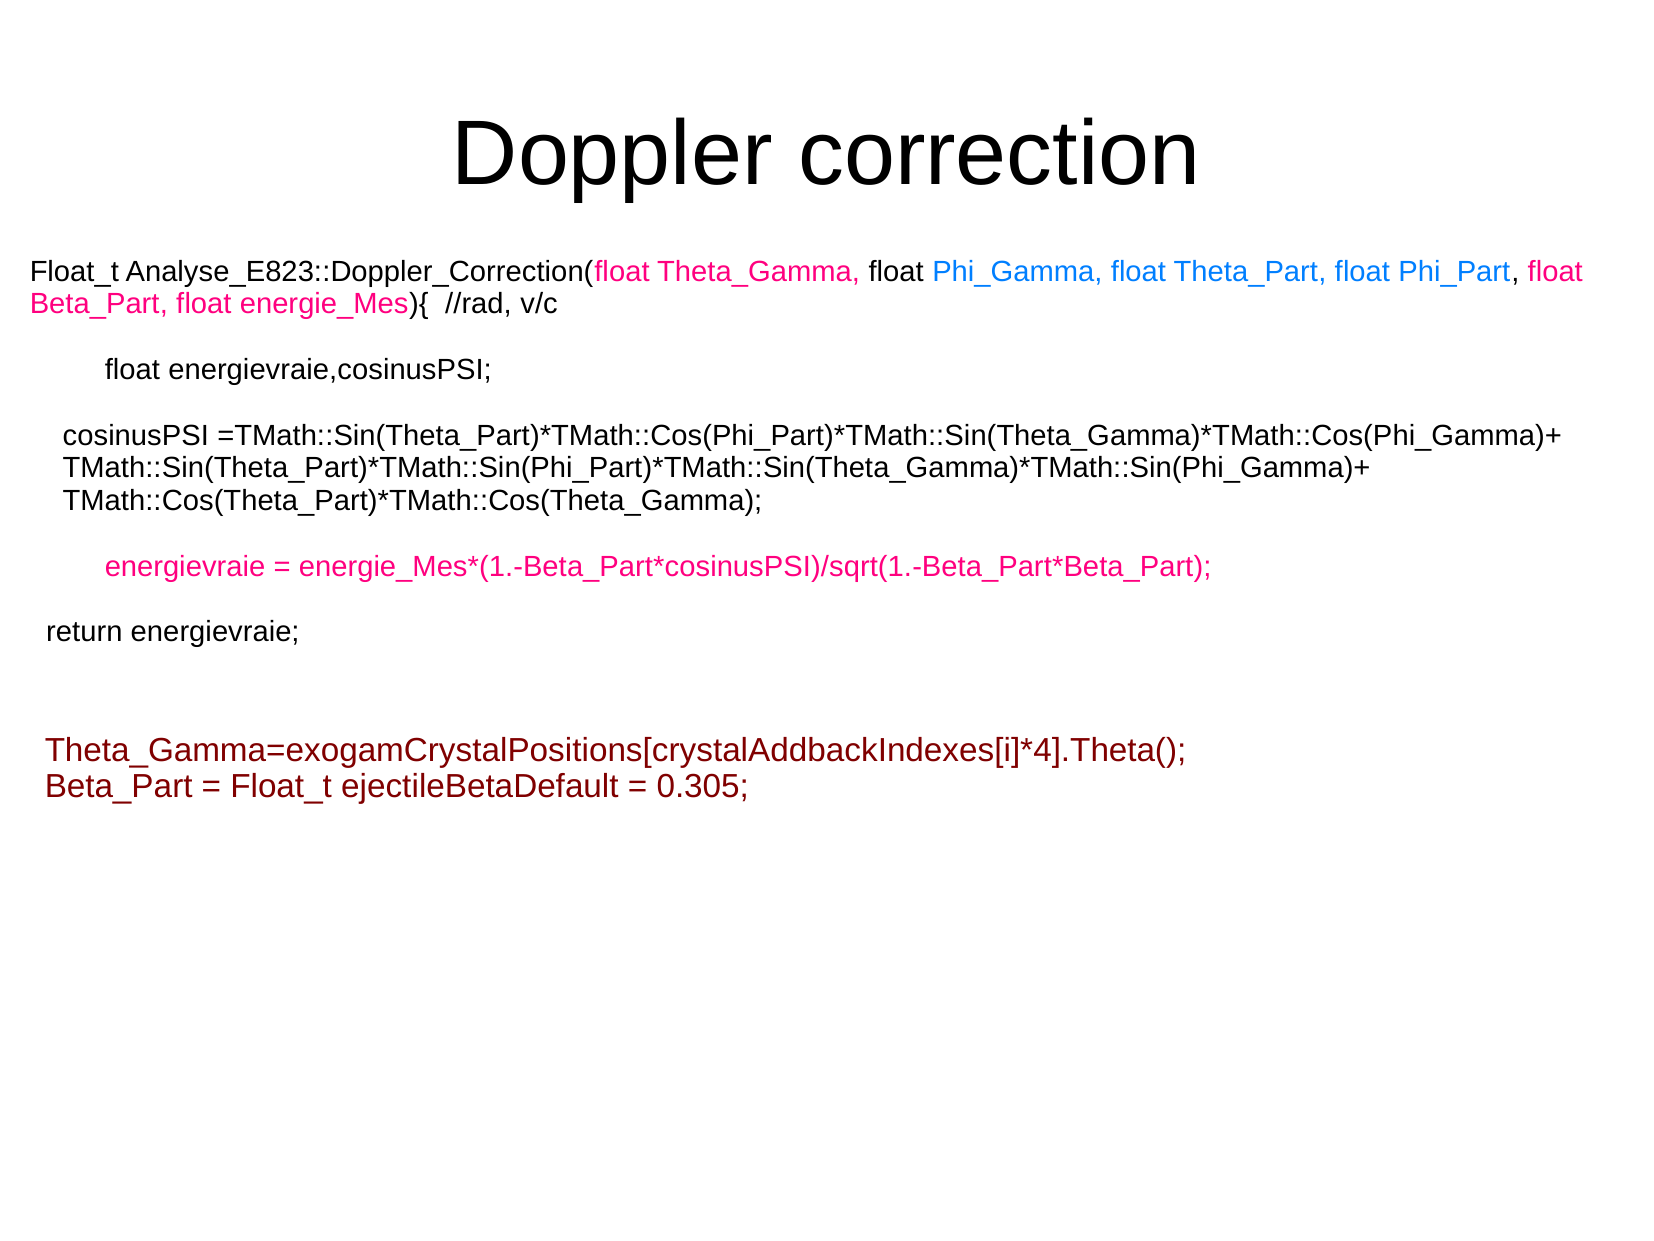

# Doppler correction
Float_t Analyse_E823::Doppler_Correction(float Theta_Gamma, float Phi_Gamma, float Theta_Part, float Phi_Part, float Beta_Part, float energie_Mes){ //rad, v/c
	float energievraie,cosinusPSI;
 cosinusPSI =TMath::Sin(Theta_Part)*TMath::Cos(Phi_Part)*TMath::Sin(Theta_Gamma)*TMath::Cos(Phi_Gamma)+
 TMath::Sin(Theta_Part)*TMath::Sin(Phi_Part)*TMath::Sin(Theta_Gamma)*TMath::Sin(Phi_Gamma)+
 TMath::Cos(Theta_Part)*TMath::Cos(Theta_Gamma);
 	energievraie = energie_Mes*(1.-Beta_Part*cosinusPSI)/sqrt(1.-Beta_Part*Beta_Part);
 return energievraie;
Theta_Gamma=exogamCrystalPositions[crystalAddbackIndexes[i]*4].Theta();
Beta_Part = Float_t ejectileBetaDefault = 0.305;